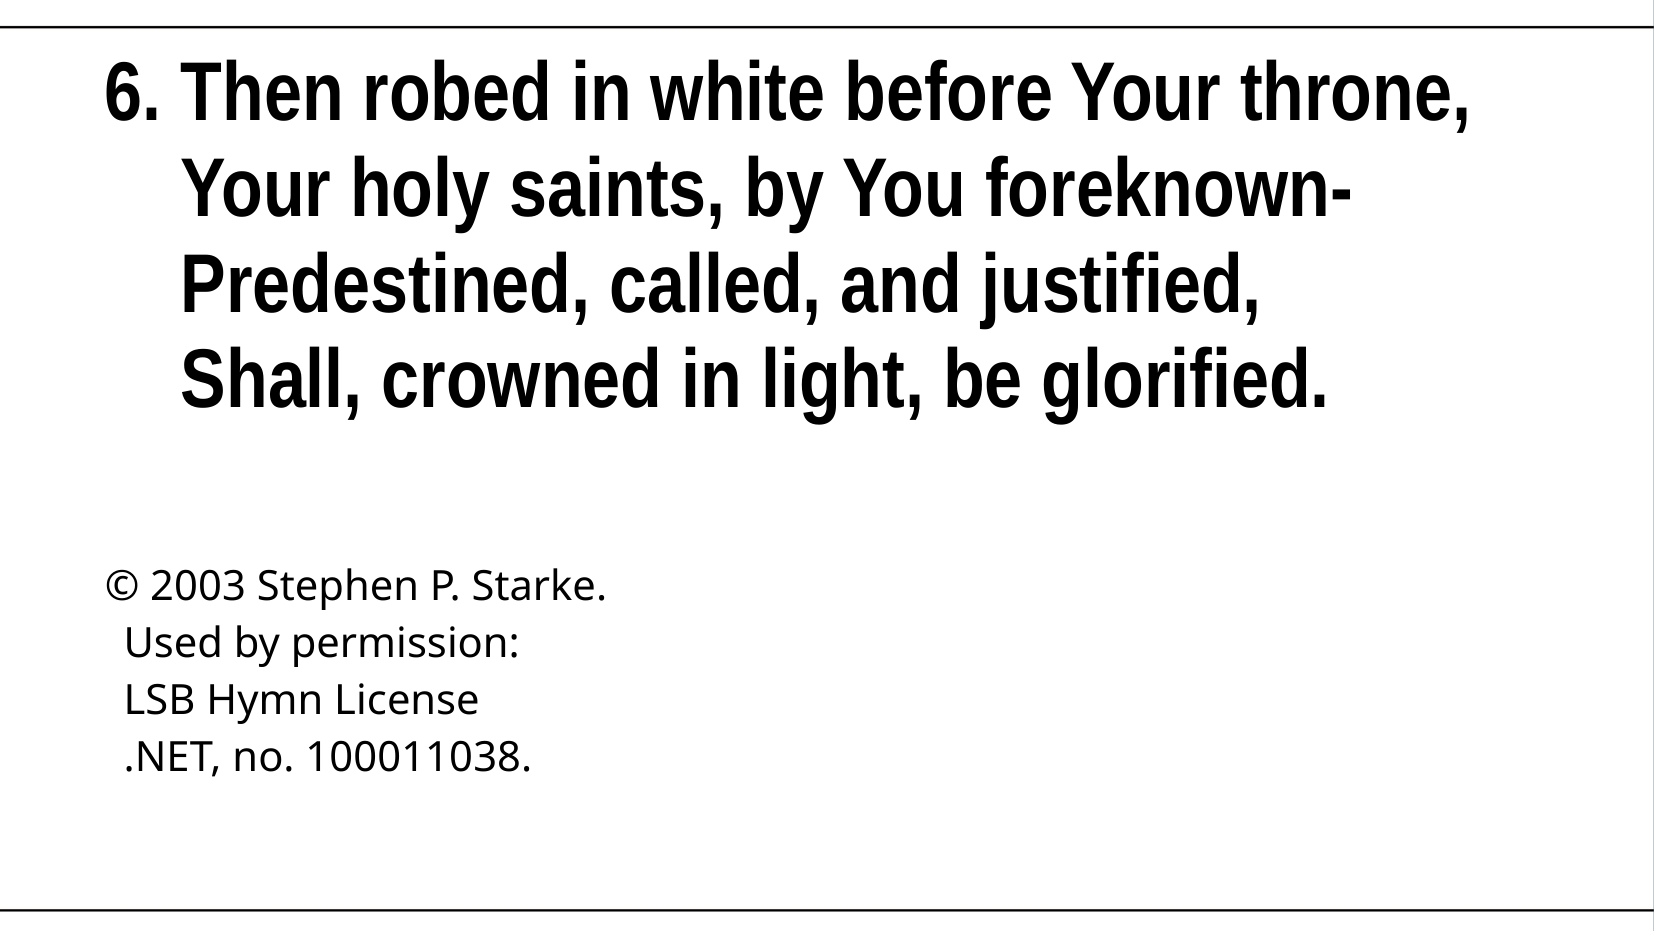

6. Then robed in white before Your throne,
 Your holy saints, by You foreknown-
 Predestined, called, and justified,
 Shall, crowned in light, be glorified.
© 2003 Stephen P. Starke.
Used by permission:
LSB Hymn License
.NET, no. 100011038.